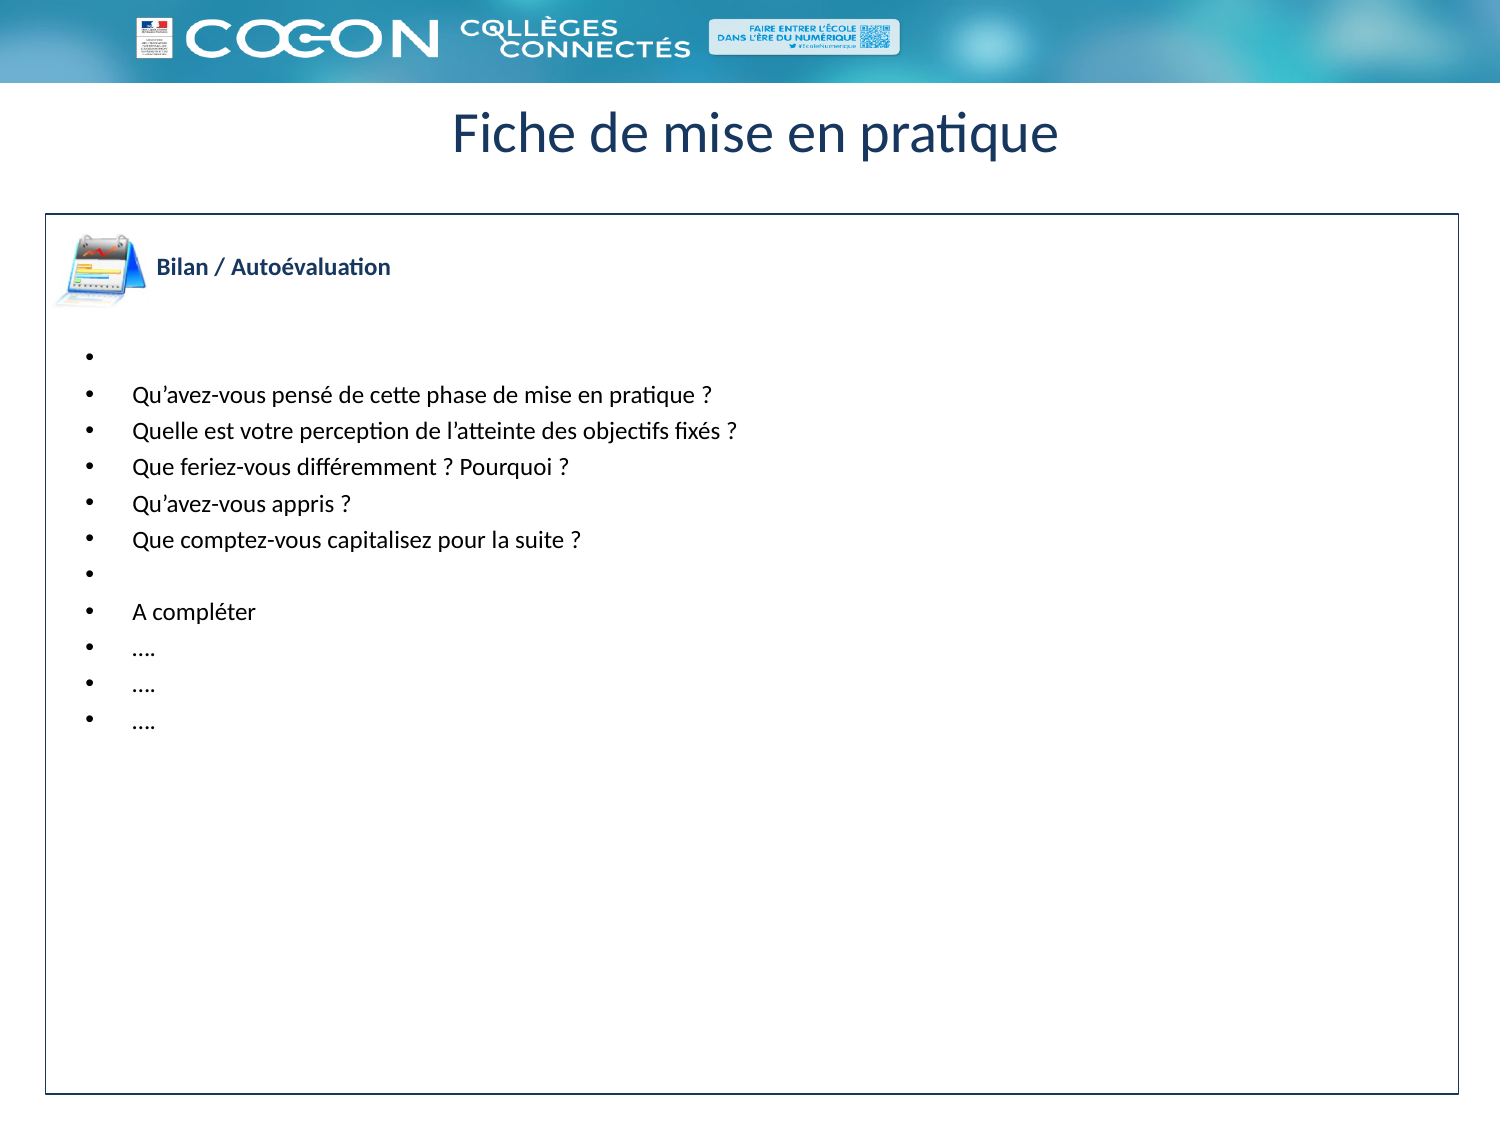

# Fiche de mise en pratique
Bilan / Autoévaluation
Qu’avez-vous pensé de cette phase de mise en pratique ?
Quelle est votre perception de l’atteinte des objectifs fixés ?
Que feriez-vous différemment ? Pourquoi ?
Qu’avez-vous appris ?
Que comptez-vous capitalisez pour la suite ?
A compléter
….
….
….